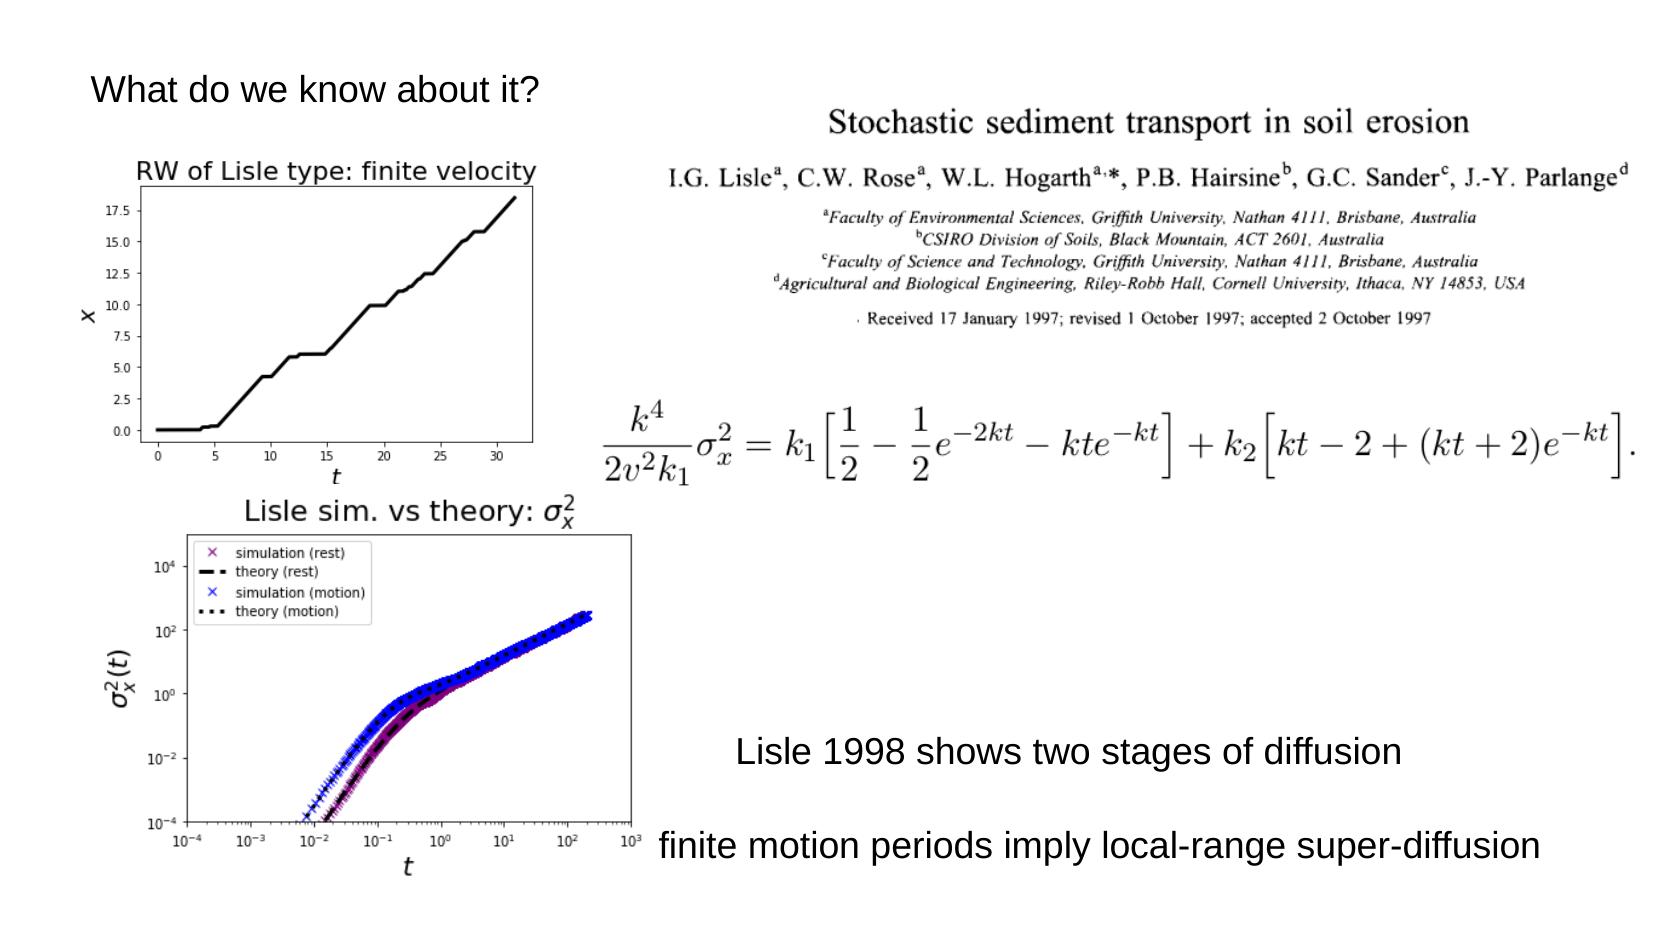

What do we know about it?
Lisle 1998 shows two stages of diffusion
finite motion periods imply local-range super-diffusion